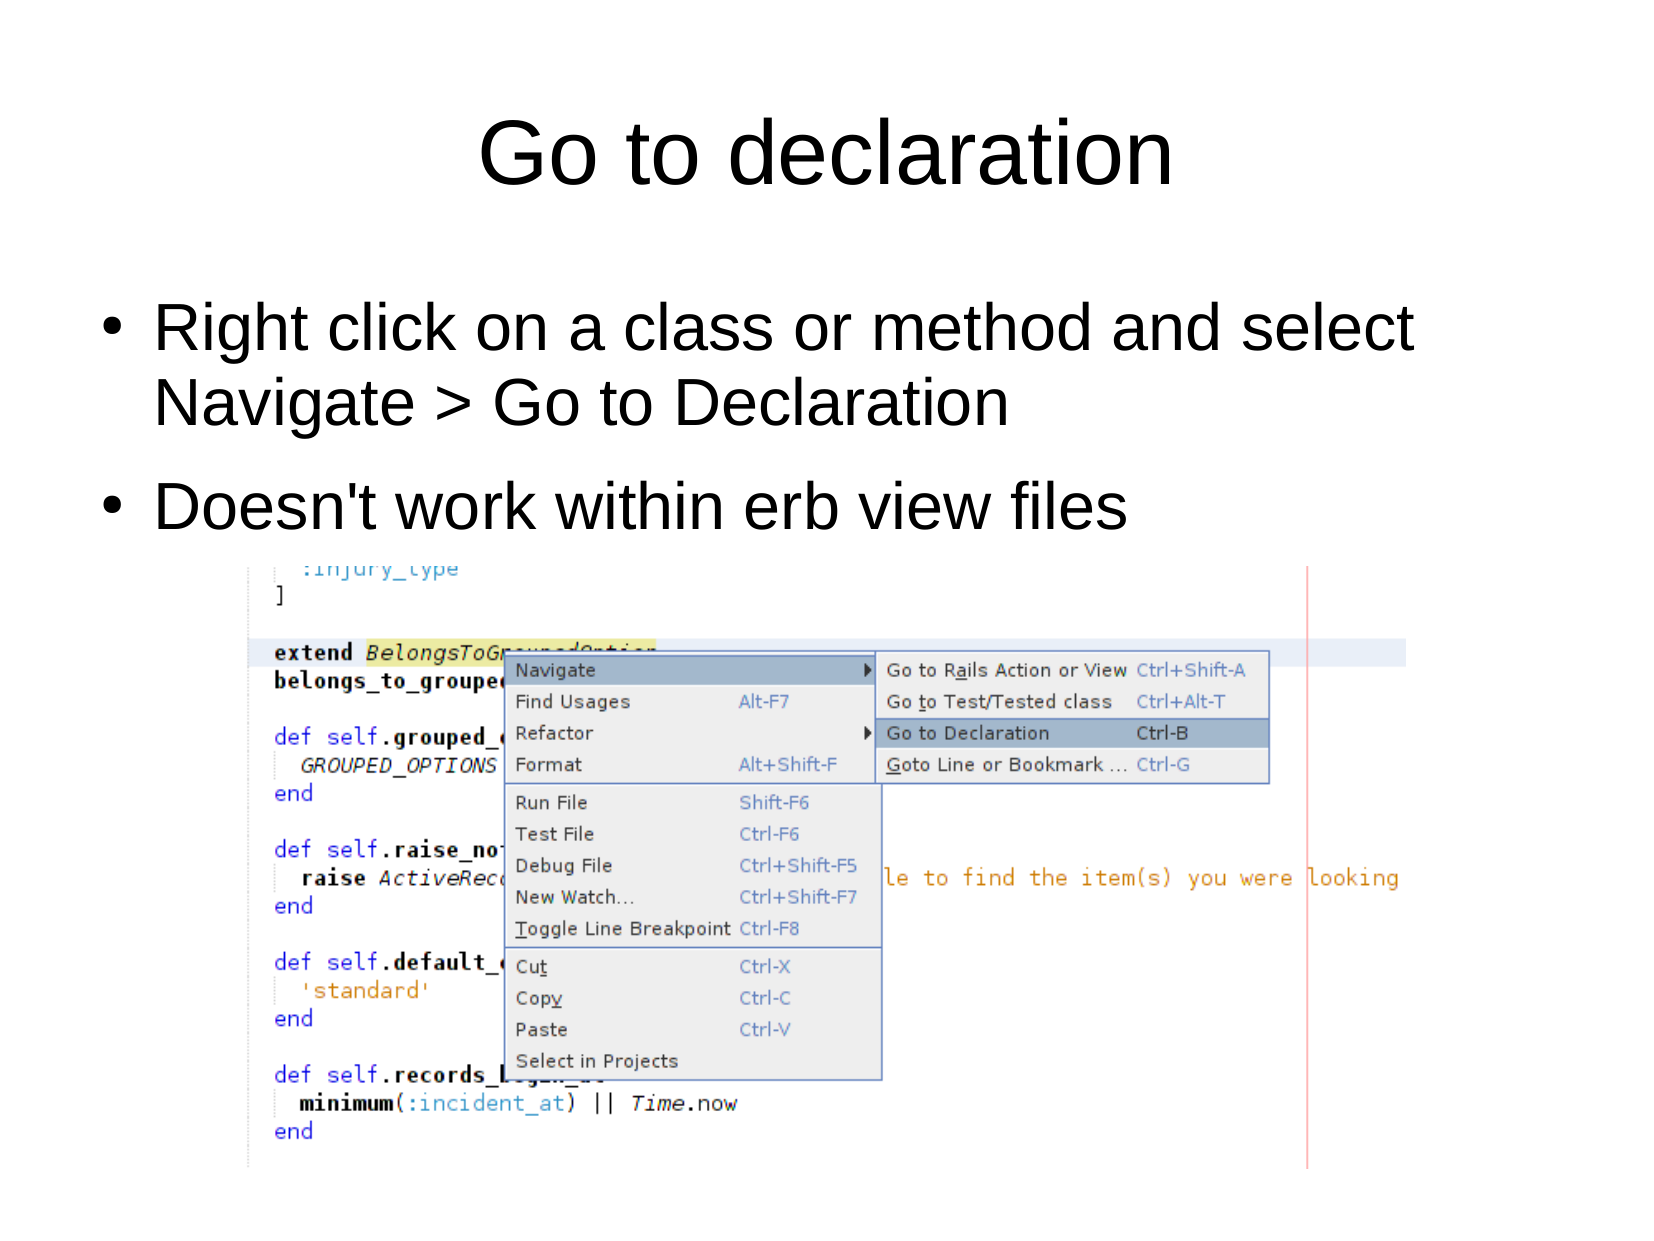

# Go to declaration
Right click on a class or method and select Navigate > Go to Declaration
Doesn't work within erb view files